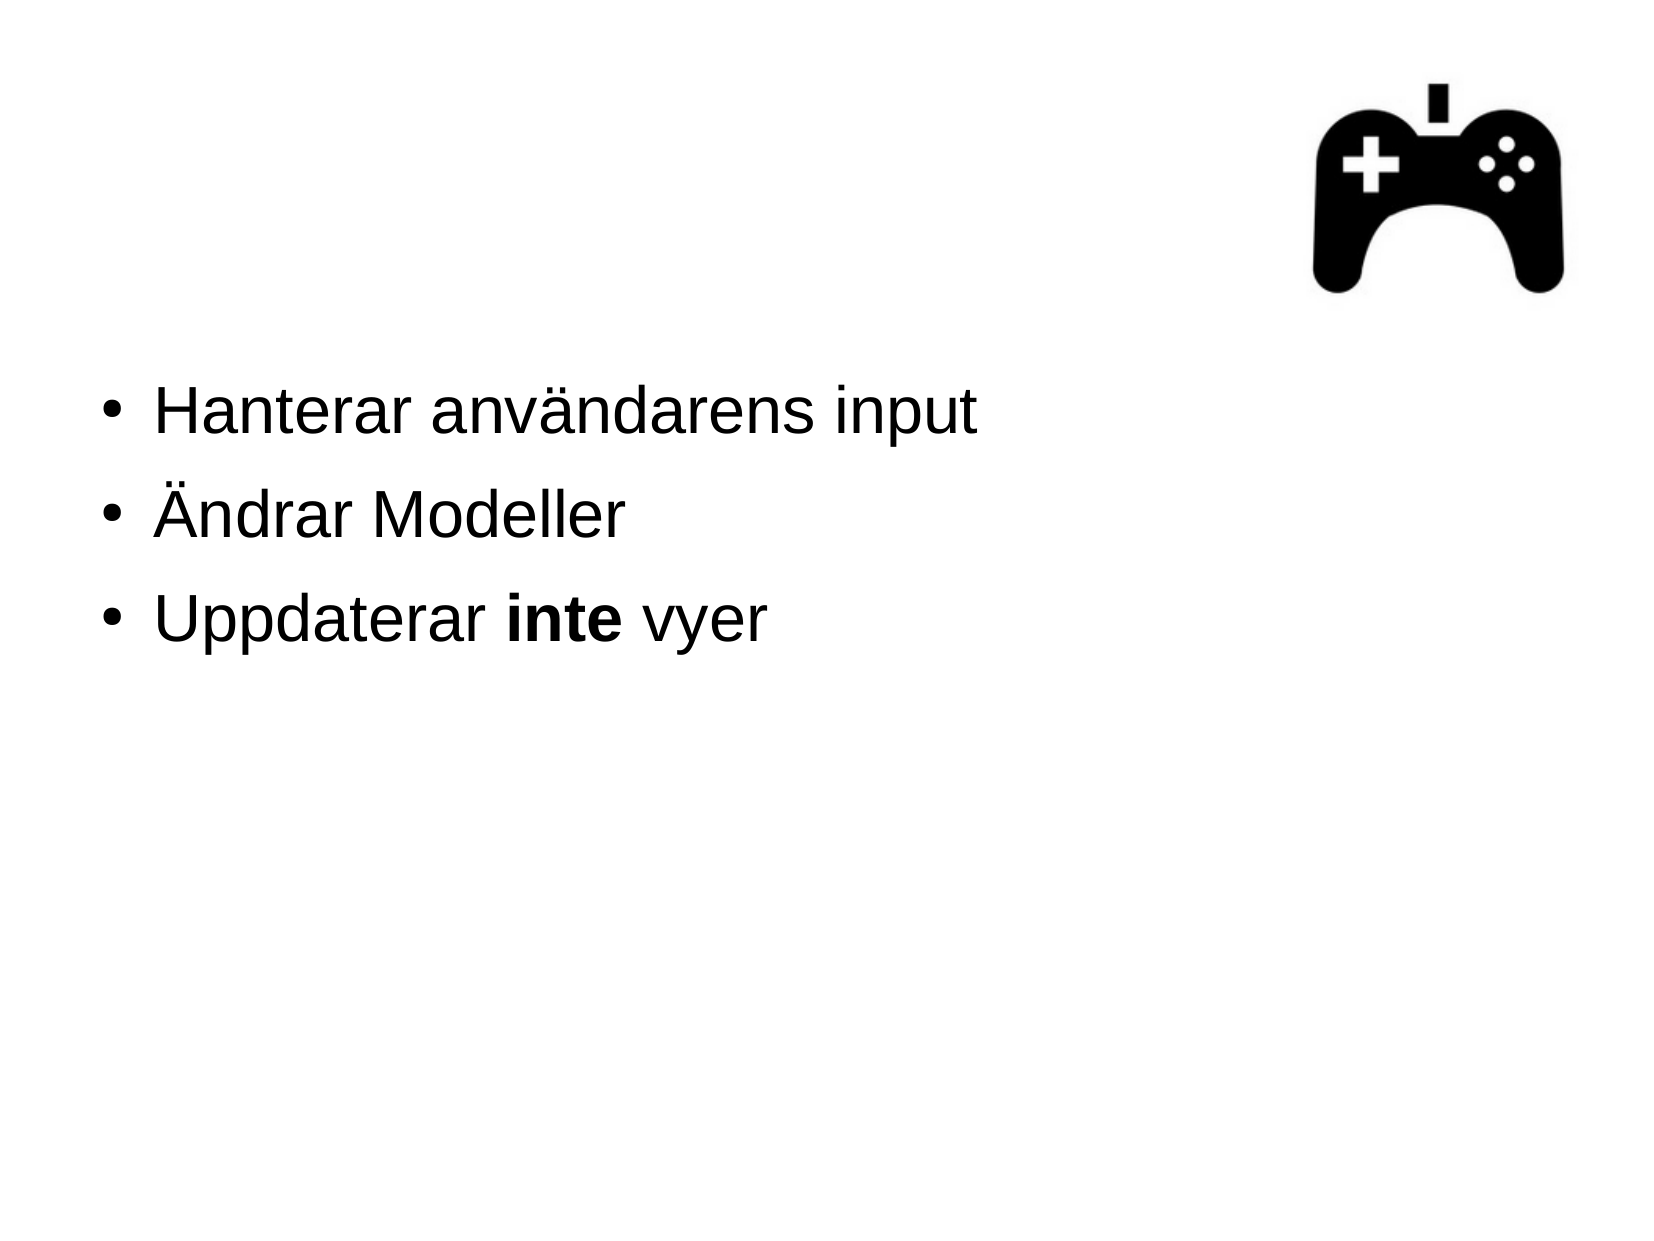

# Hanterar användarens input
Ändrar Modeller
Uppdaterar inte vyer